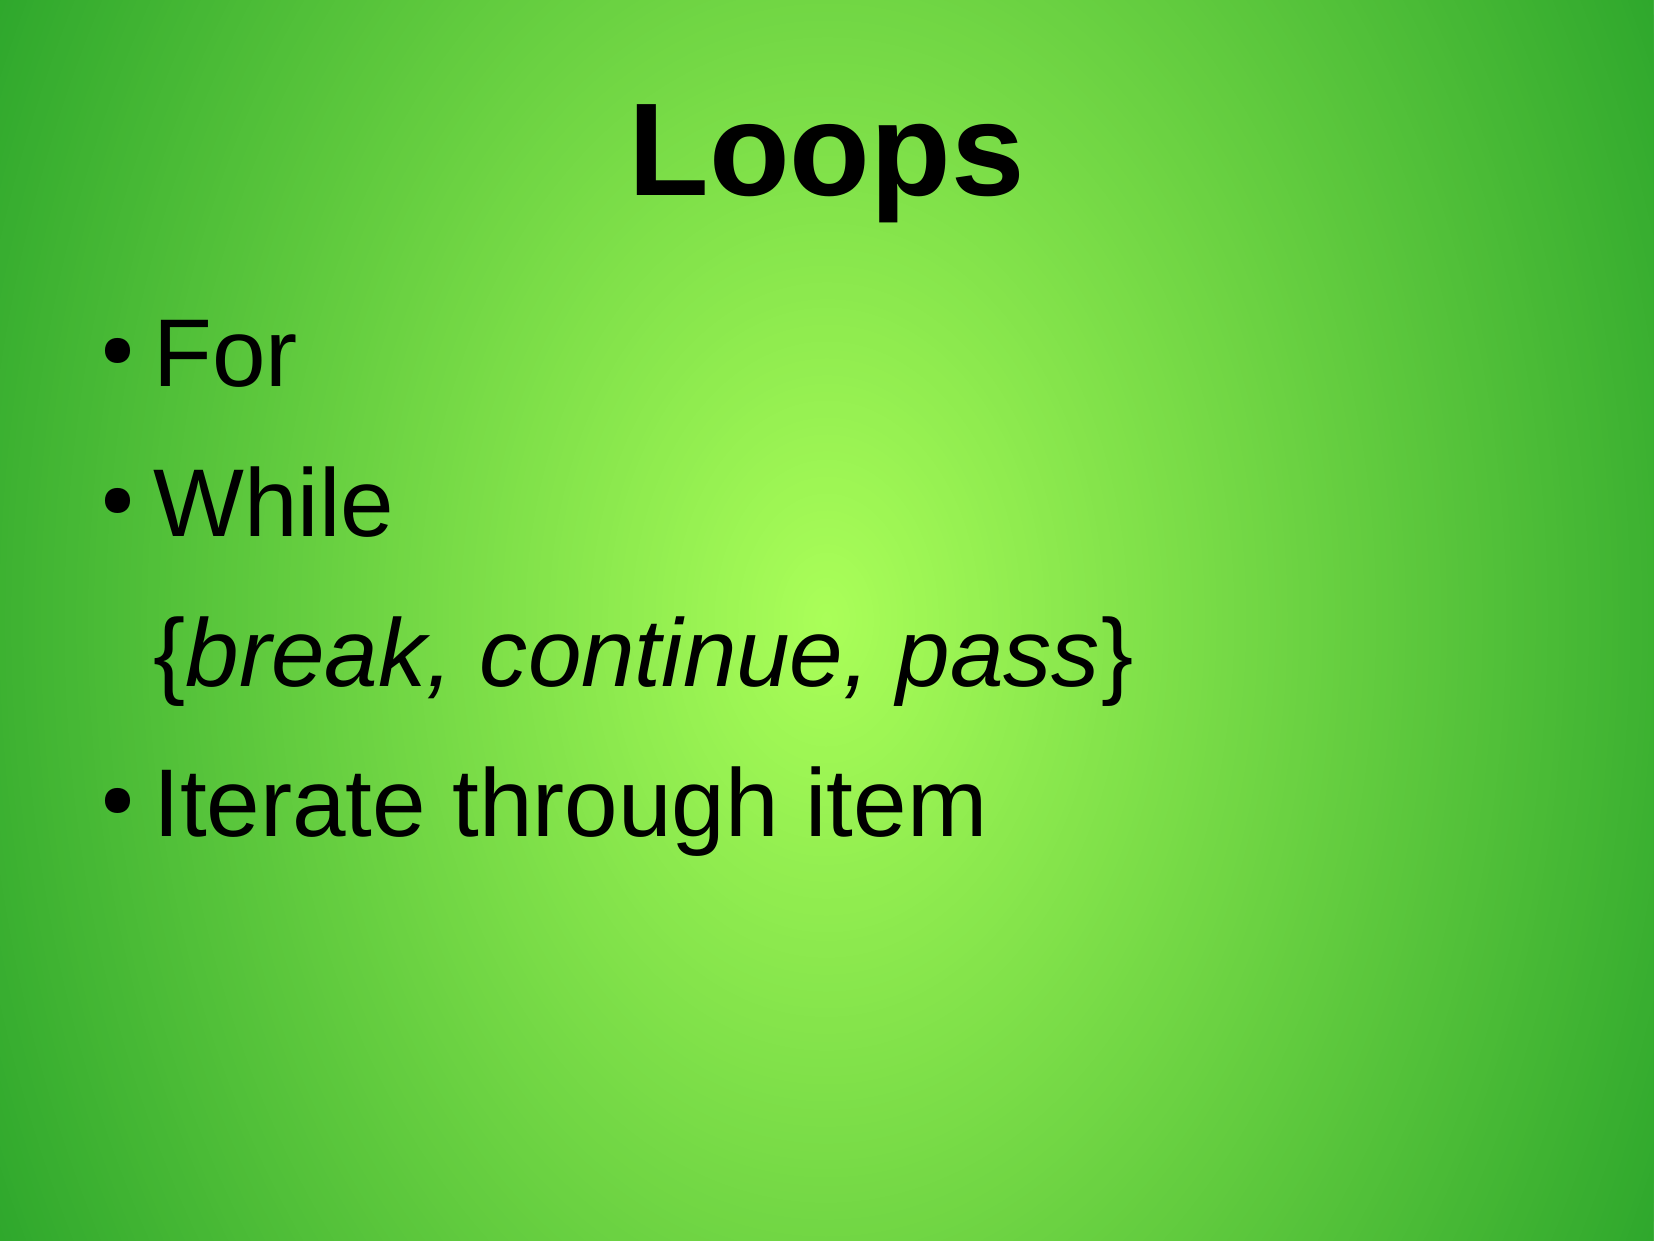

# Loops
For
While
{break, continue, pass}
Iterate through item